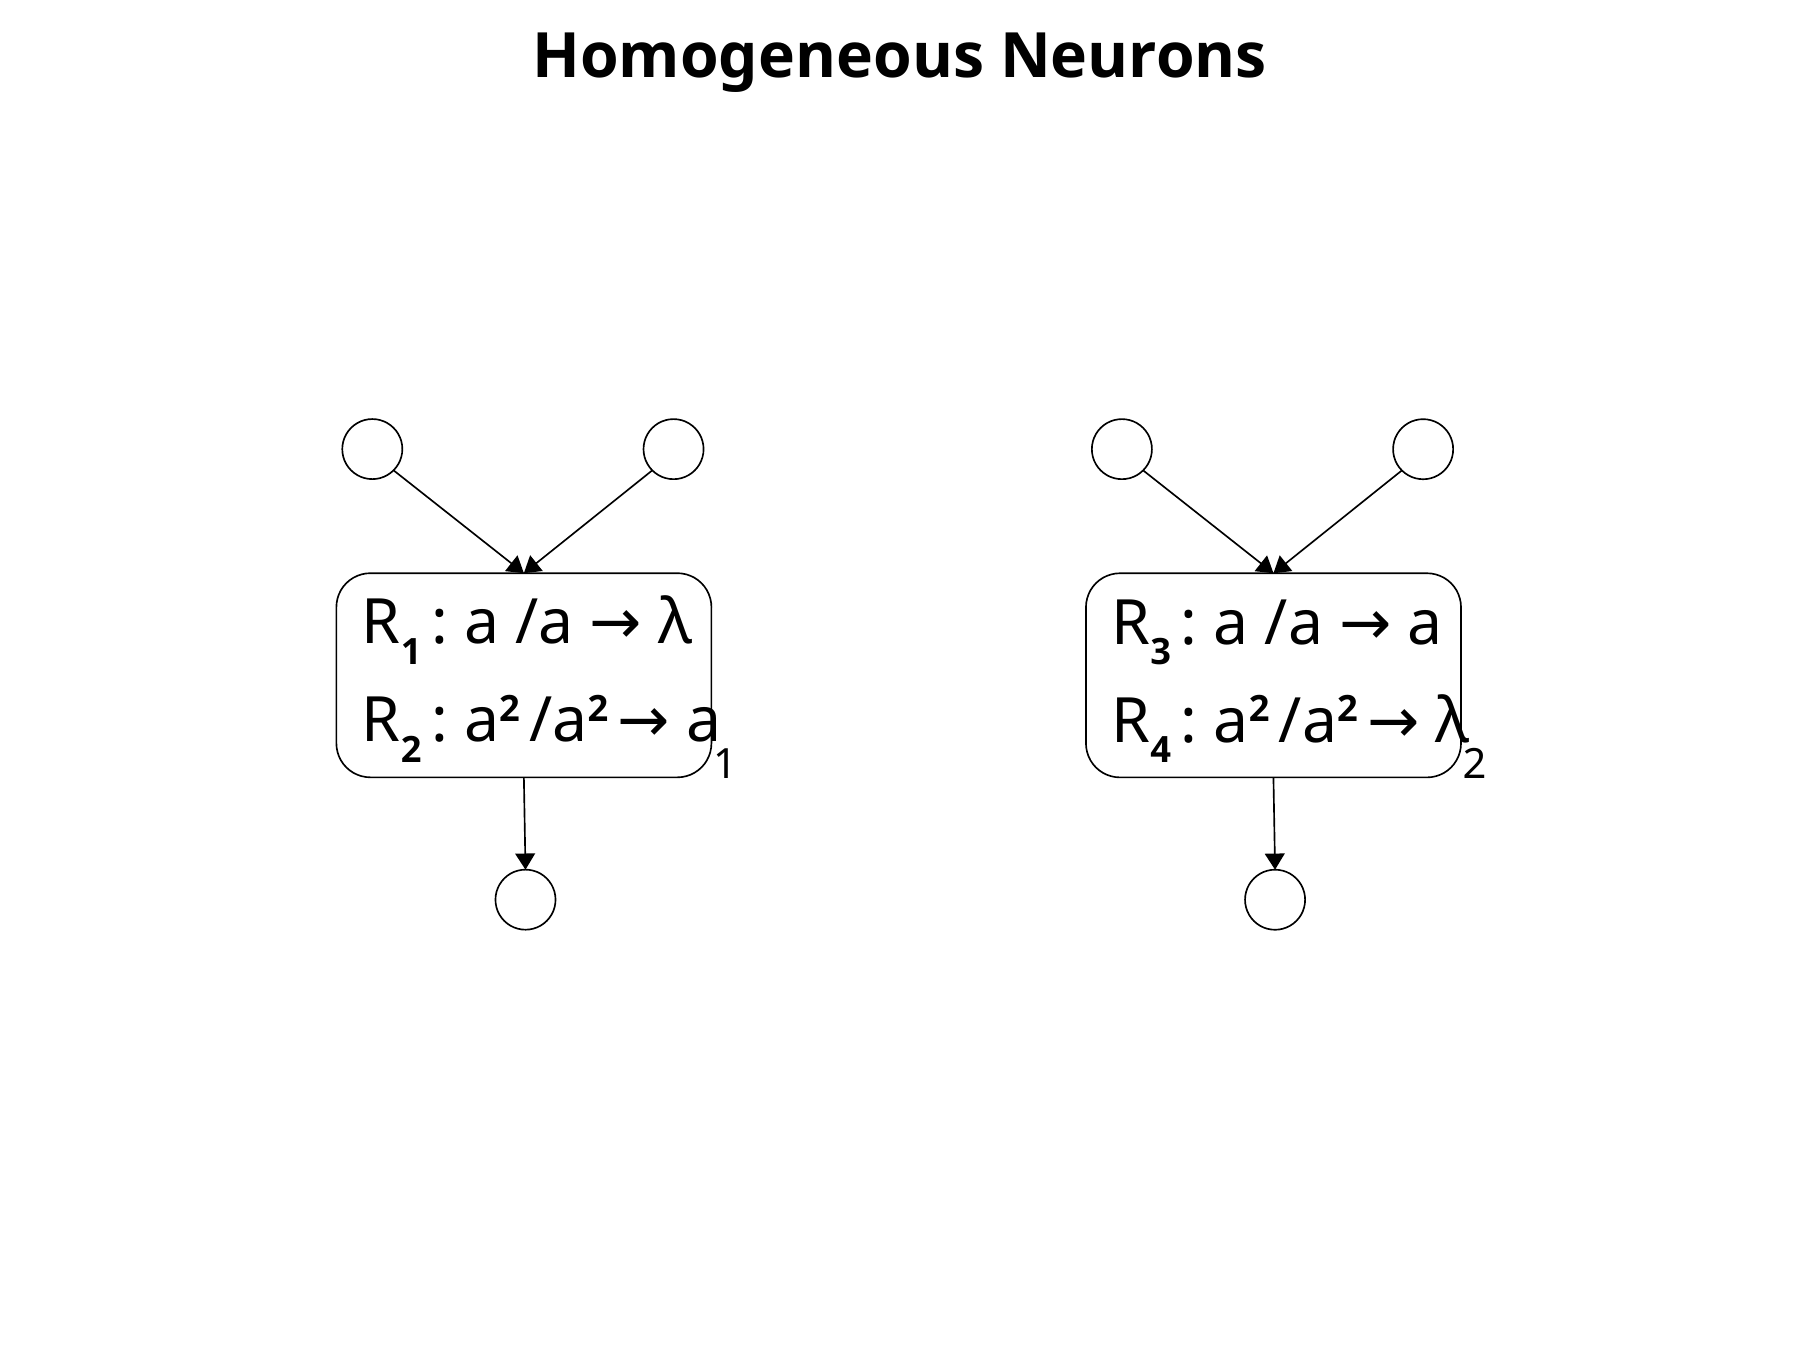

Homogeneous Neurons
R1 : a /a → λ
R2 : a2 /a2 → a
R3 : a /a → a
R4 : a2 /a2 → λ
1
2